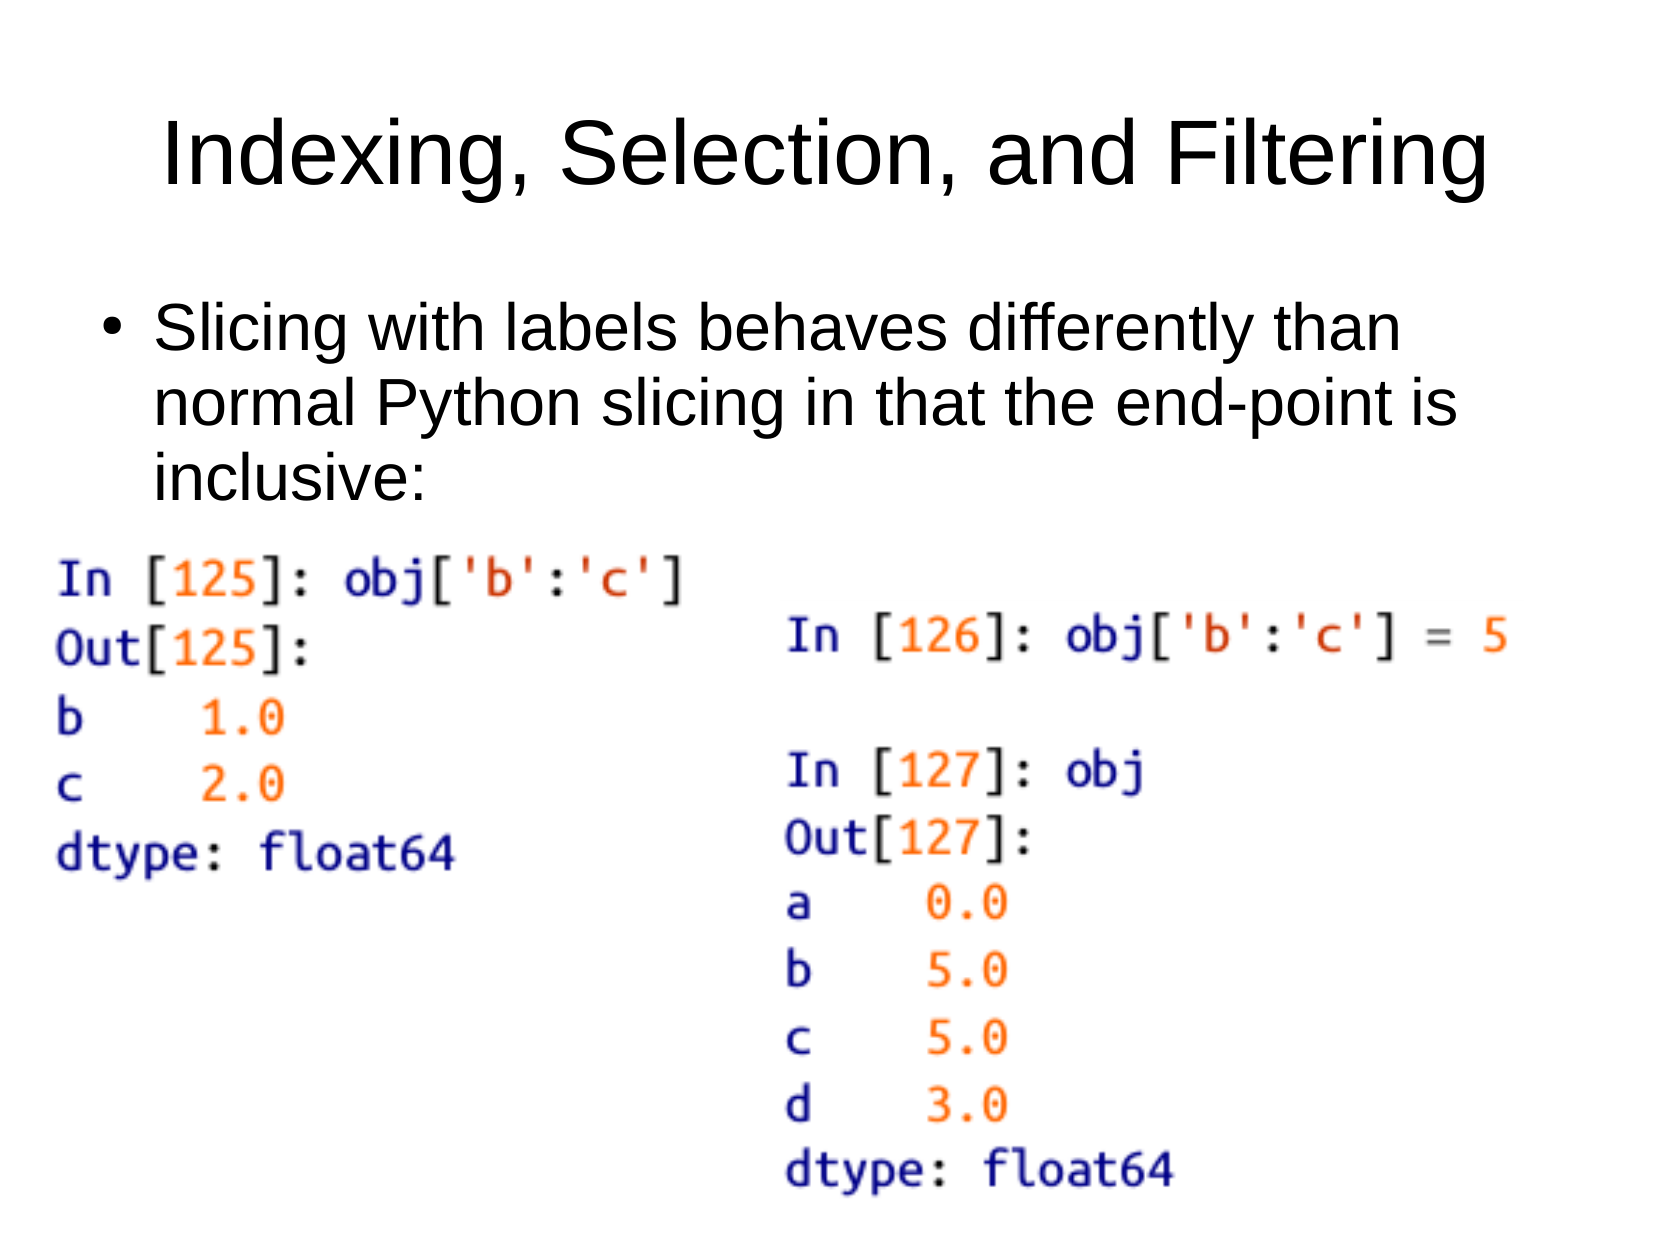

# Indexing, Selection, and Filtering
Slicing with labels behaves differently than normal Python slicing in that the end-point is inclusive: